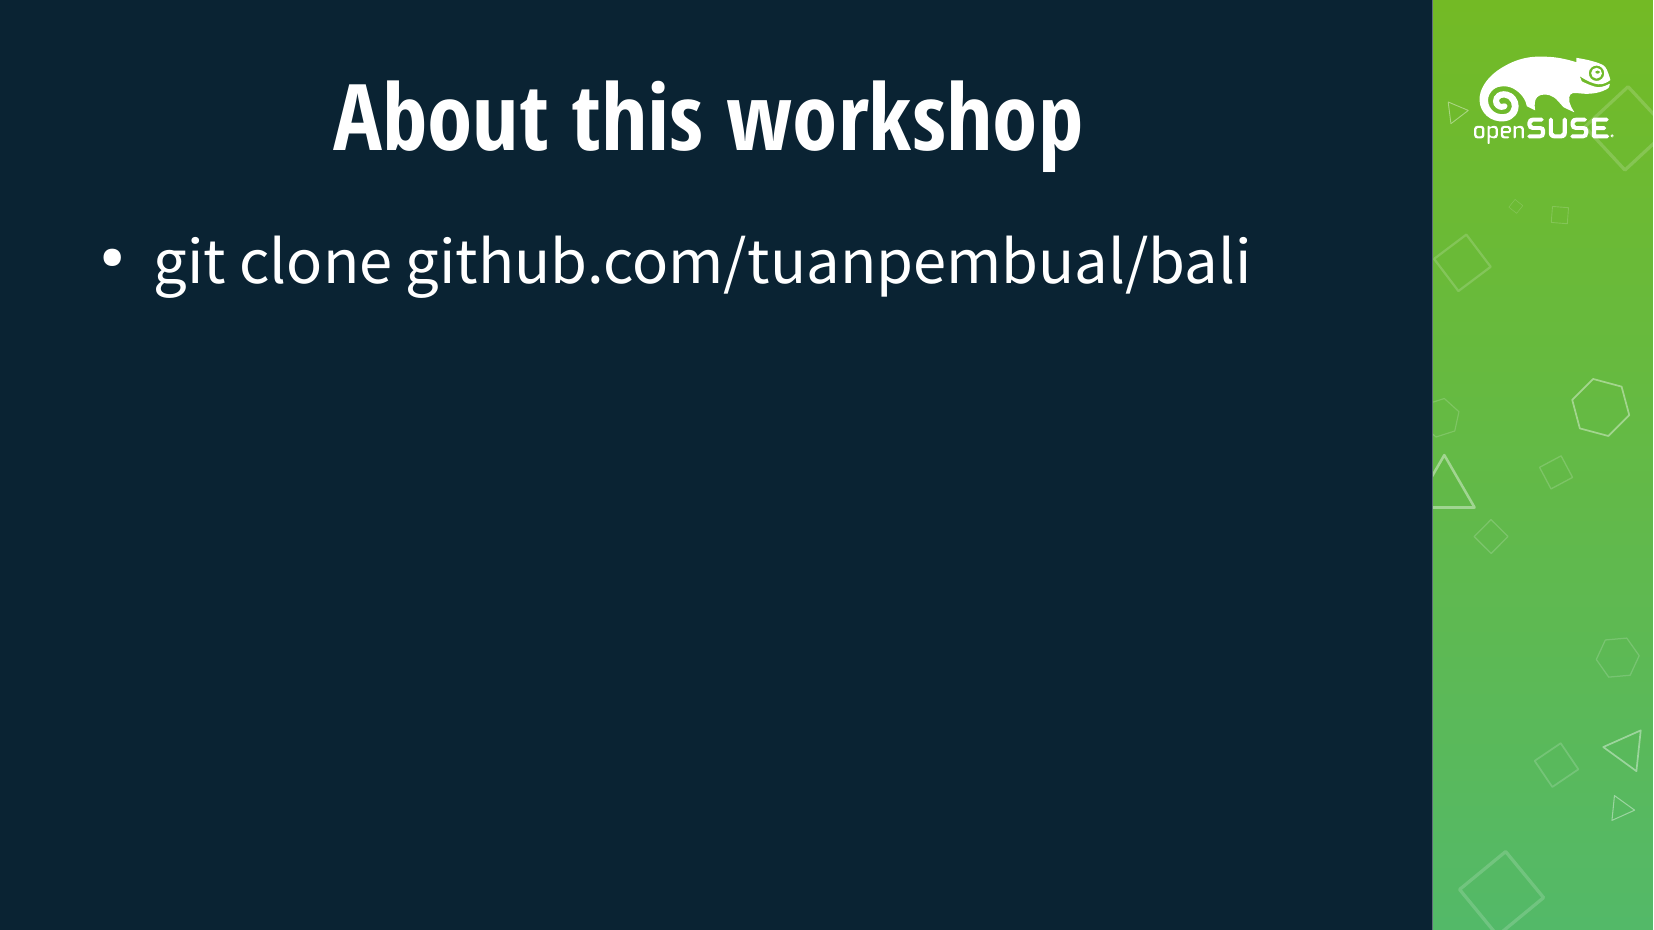

# About this workshop
git clone github.com/tuanpembual/bali